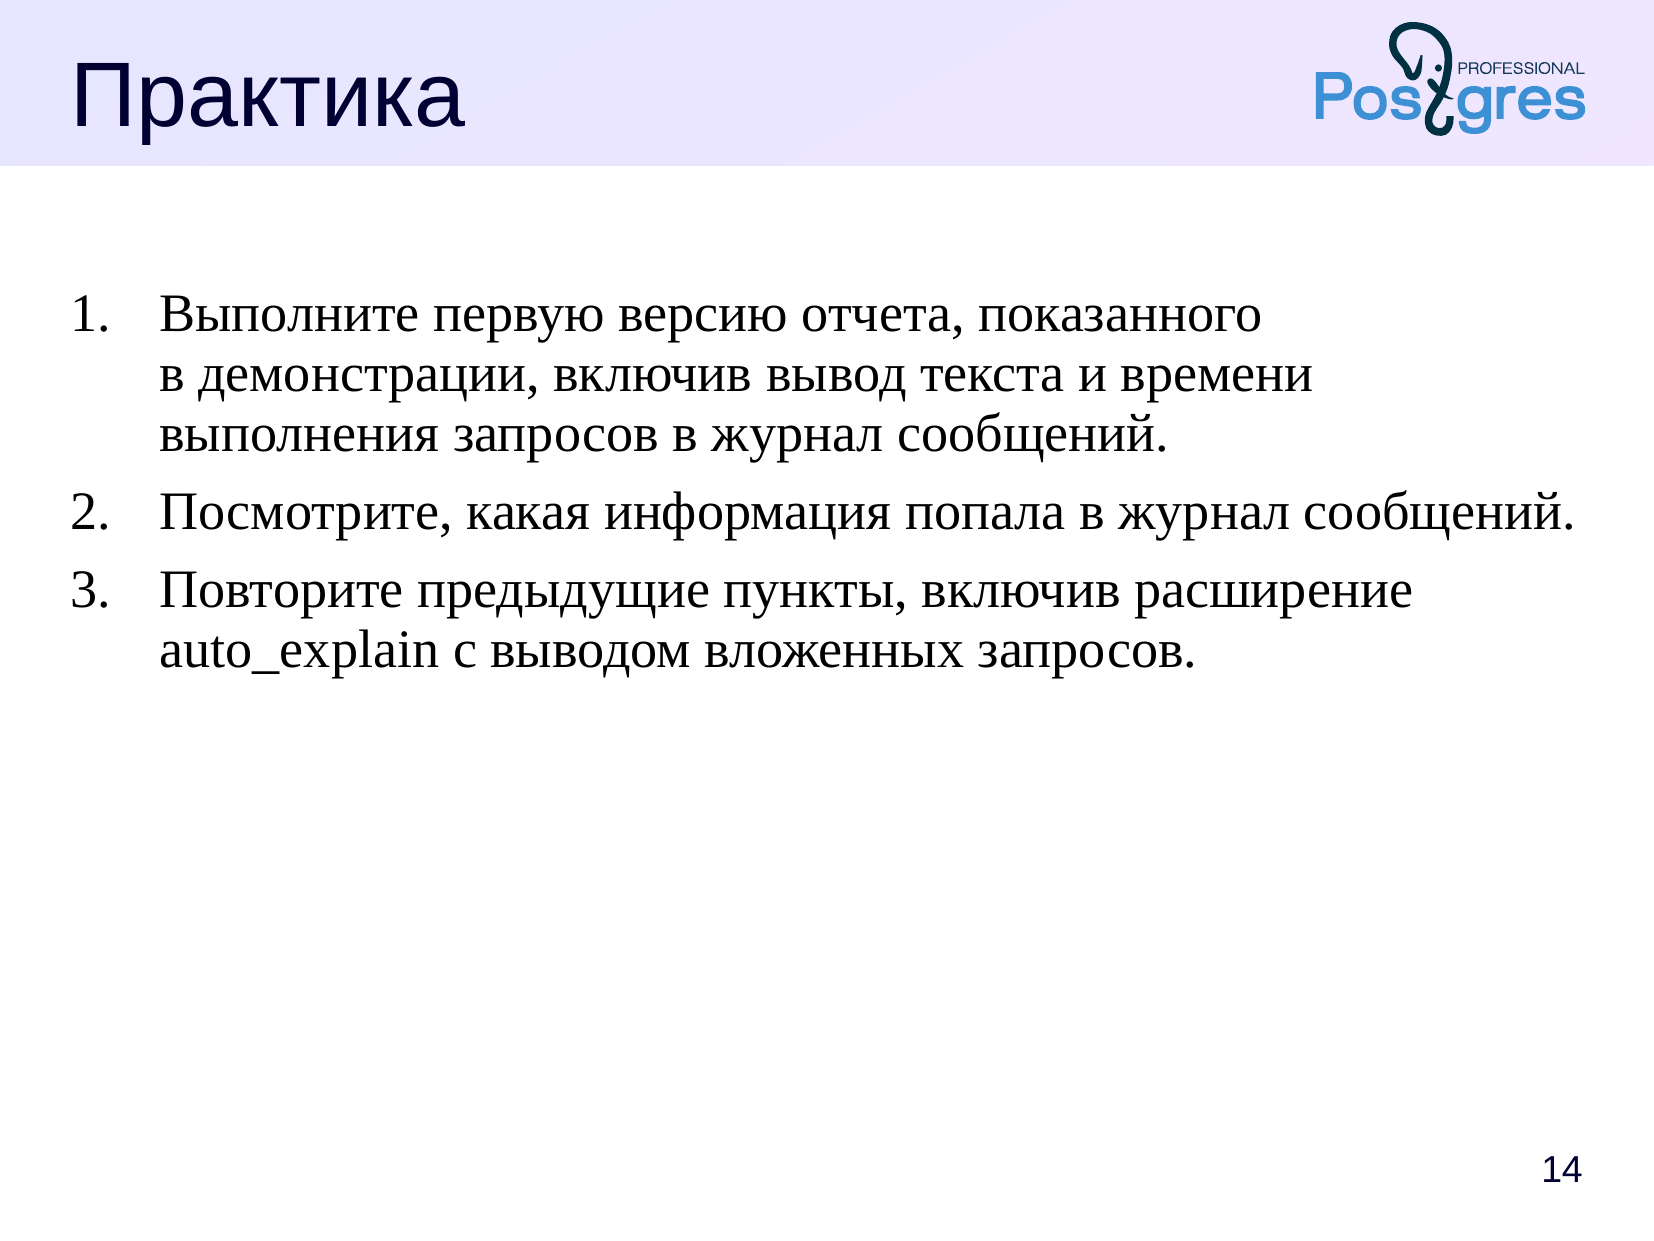

# Практика
Выполните первую версию отчета, показанного
в демонстрации, включив вывод текста и времени выполнения запросов в журнал сообщений.
Посмотрите, какая информация попала в журнал сообщений.
Повторите предыдущие пункты, включив расширение auto_explain с выводом вложенных запросов.